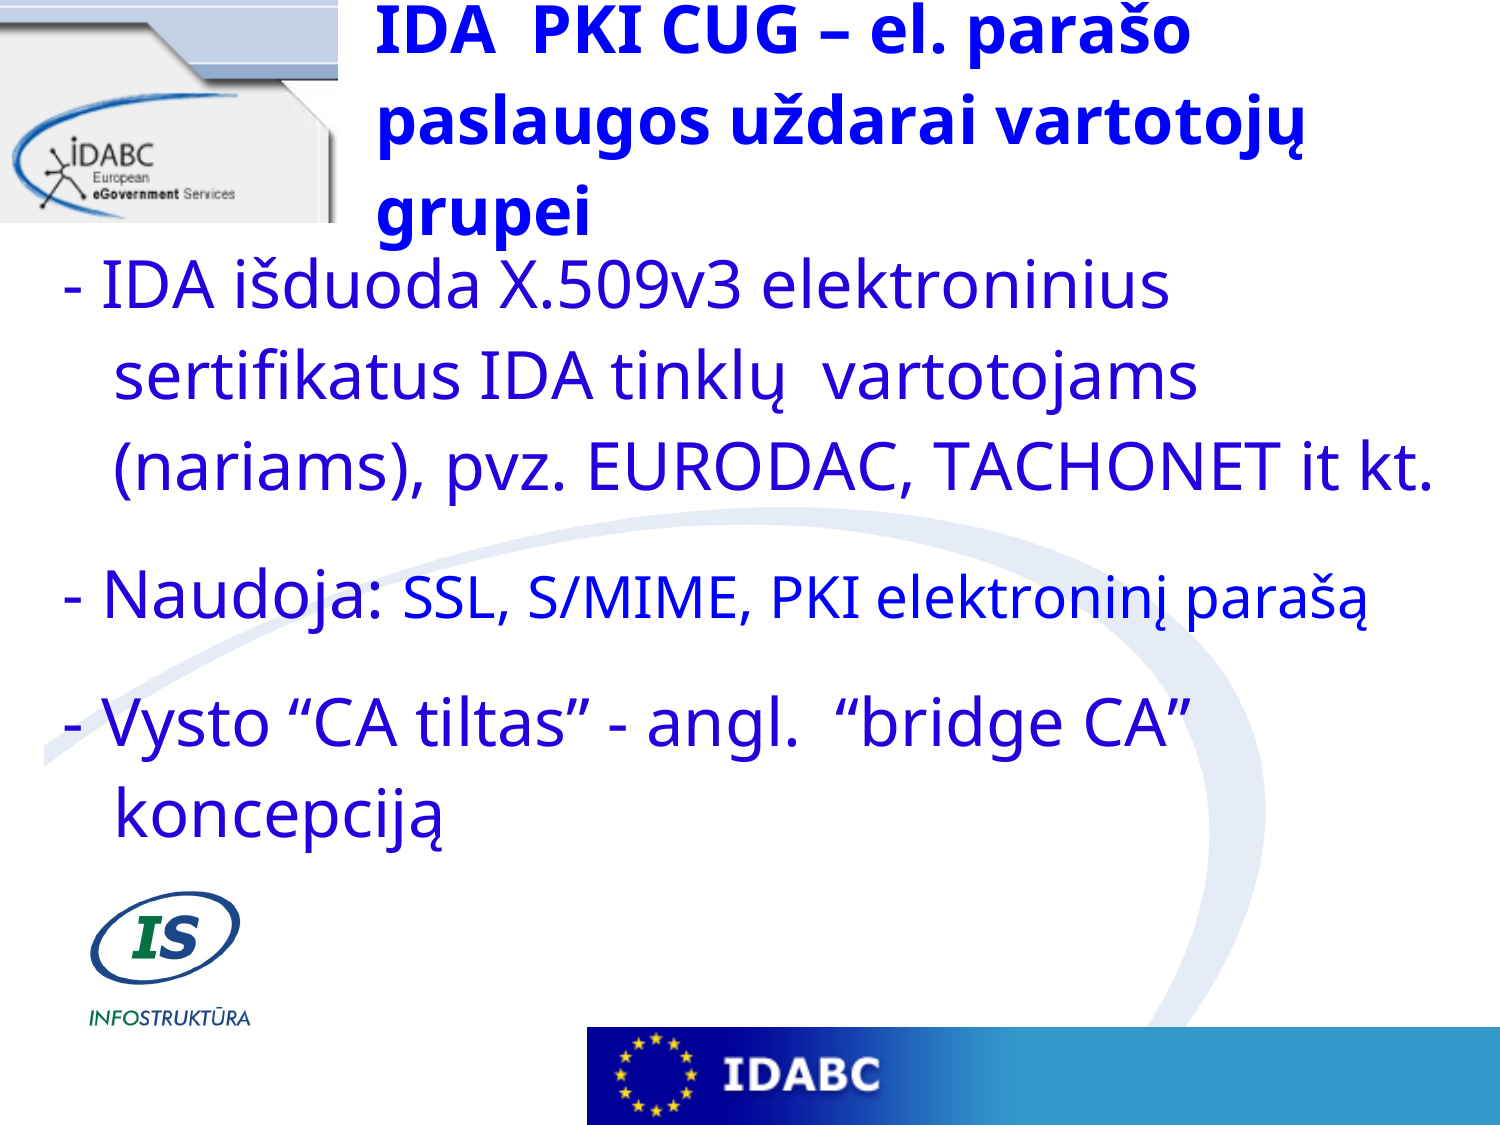

# IDA PKI CUG – el. parašo paslaugos uždarai vartotojų grupei
- IDA išduoda X.509v3 elektroninius sertifikatus IDA tinklų vartotojams (nariams), pvz. EURODAC, TACHONET it kt.
- Naudoja: SSL, S/MIME, PKI elektroninį parašą
- Vysto “CA tiltas” - angl. “bridge CA” koncepciją